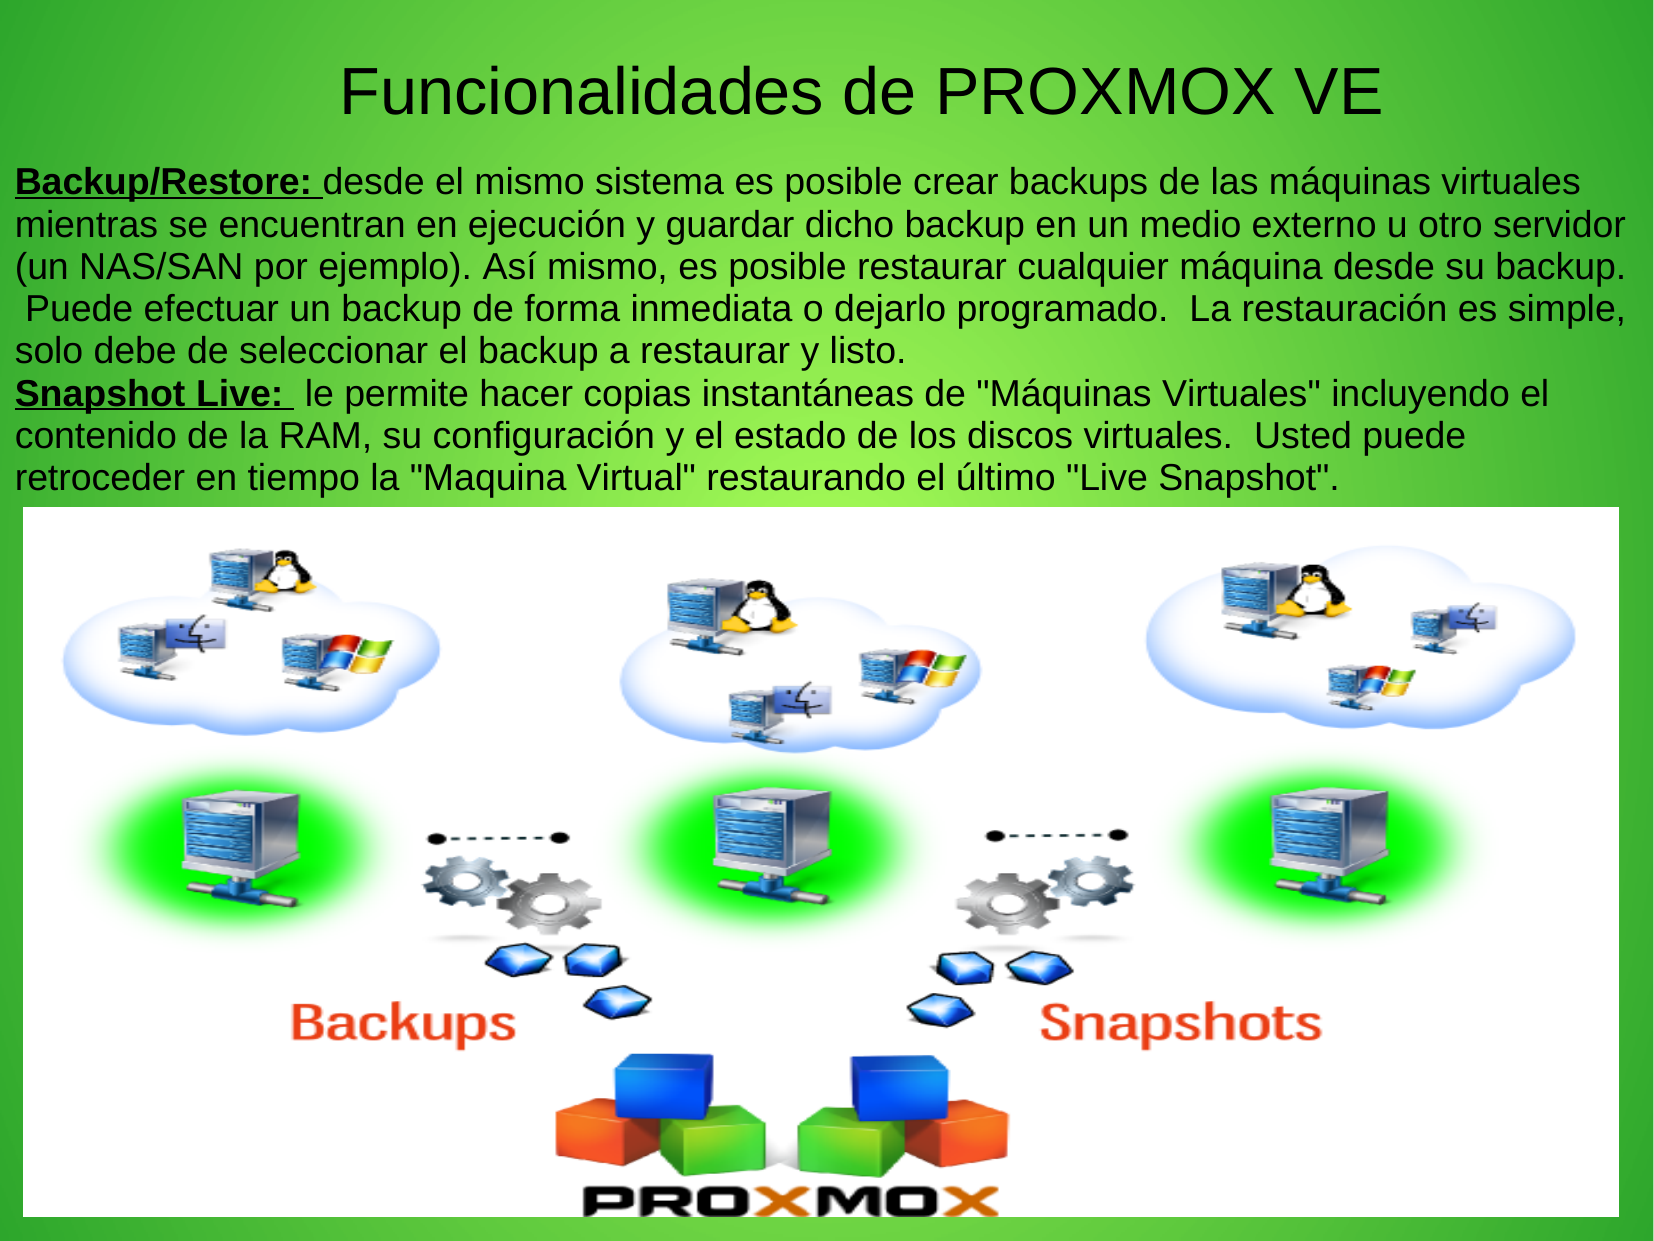

Funcionalidades de PROXMOX VE
Backup/Restore: desde el mismo sistema es posible crear backups de las máquinas virtuales mientras se encuentran en ejecución y guardar dicho backup en un medio externo u otro servidor (un NAS/SAN por ejemplo). Así mismo, es posible restaurar cualquier máquina desde su backup.
 Puede efectuar un backup de forma inmediata o dejarlo programado. La restauración es simple, solo debe de seleccionar el backup a restaurar y listo.
Snapshot Live: le permite hacer copias instantáneas de "Máquinas Virtuales" incluyendo el contenido de la RAM, su configuración y el estado de los discos virtuales. Usted puede retroceder en tiempo la "Maquina Virtual" restaurando el último "Live Snapshot".